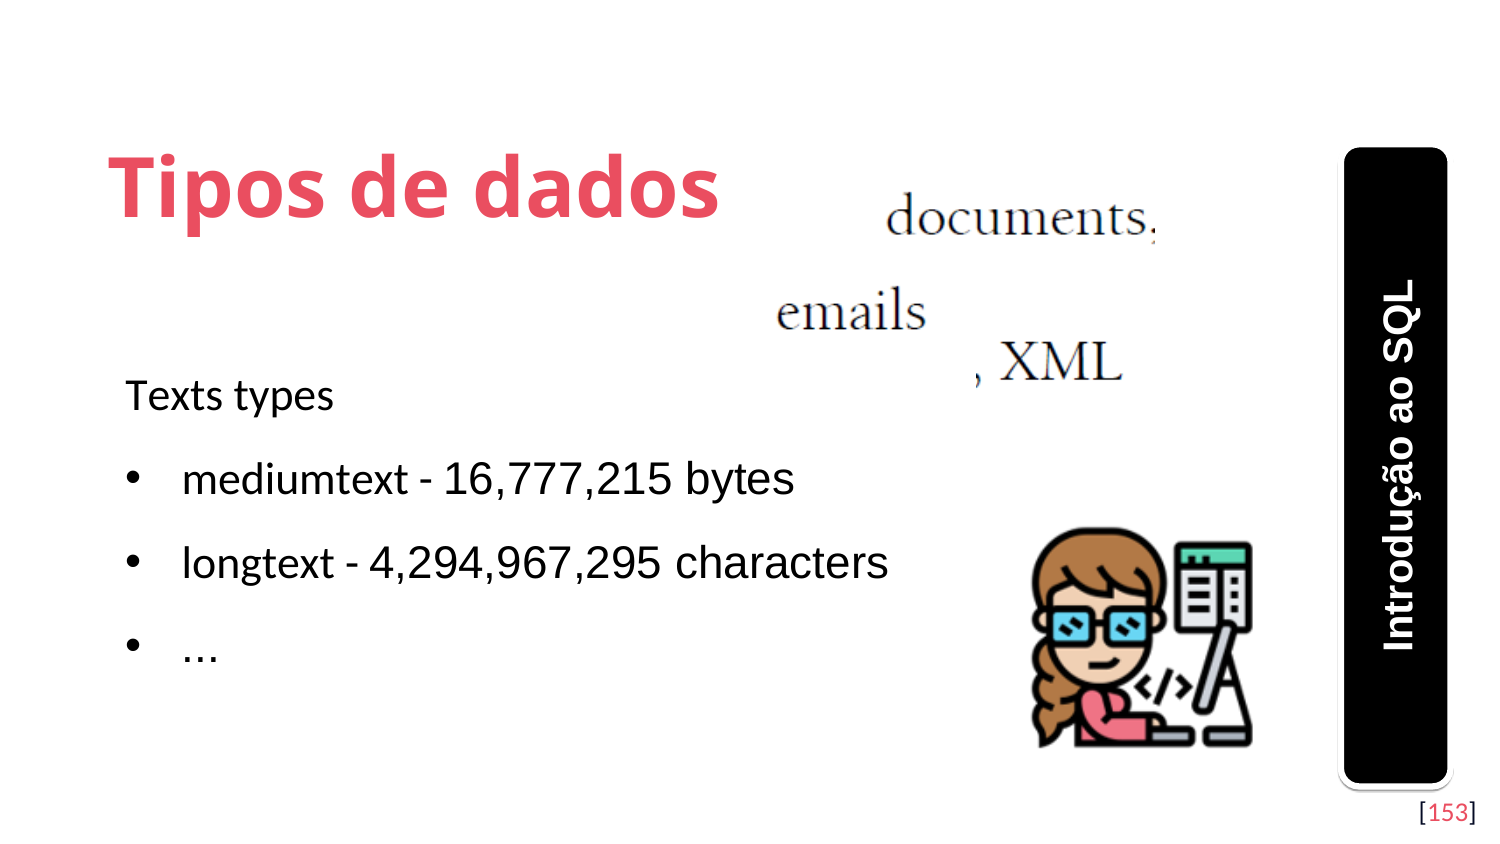

Tipos de dados
Texts types
mediumtext - 16,777,215 bytes
longtext - 4,294,967,295 characters
...
Introdução ao SQL